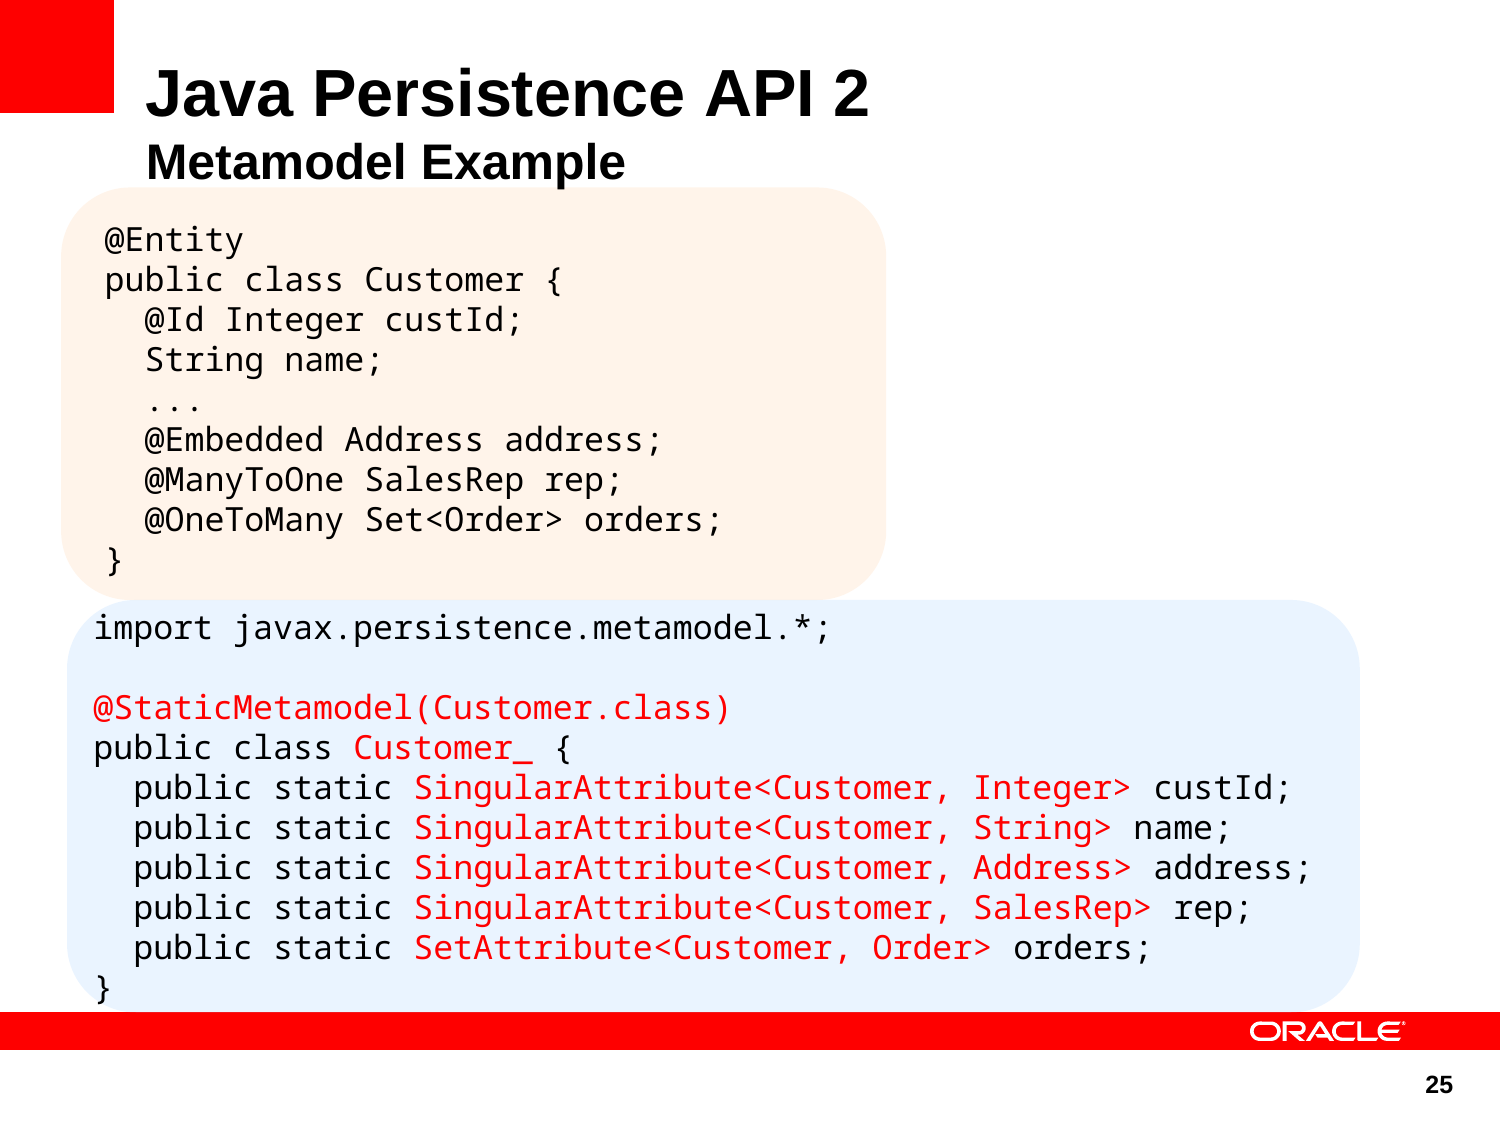

# Java Persistence API 2 Metamodel Example
@Entity
public class Customer {
 @Id Integer custId;
 String name;
 ...
 @Embedded Address address;
 @ManyToOne SalesRep rep;
 @OneToMany Set<Order> orders;
}
import javax.persistence.metamodel.*;
@StaticMetamodel(Customer.class)
public class Customer_ {
 public static SingularAttribute<Customer, Integer> custId;
 public static SingularAttribute<Customer, String> name;
 public static SingularAttribute<Customer, Address> address;
 public static SingularAttribute<Customer, SalesRep> rep;
 public static SetAttribute<Customer, Order> orders;
}